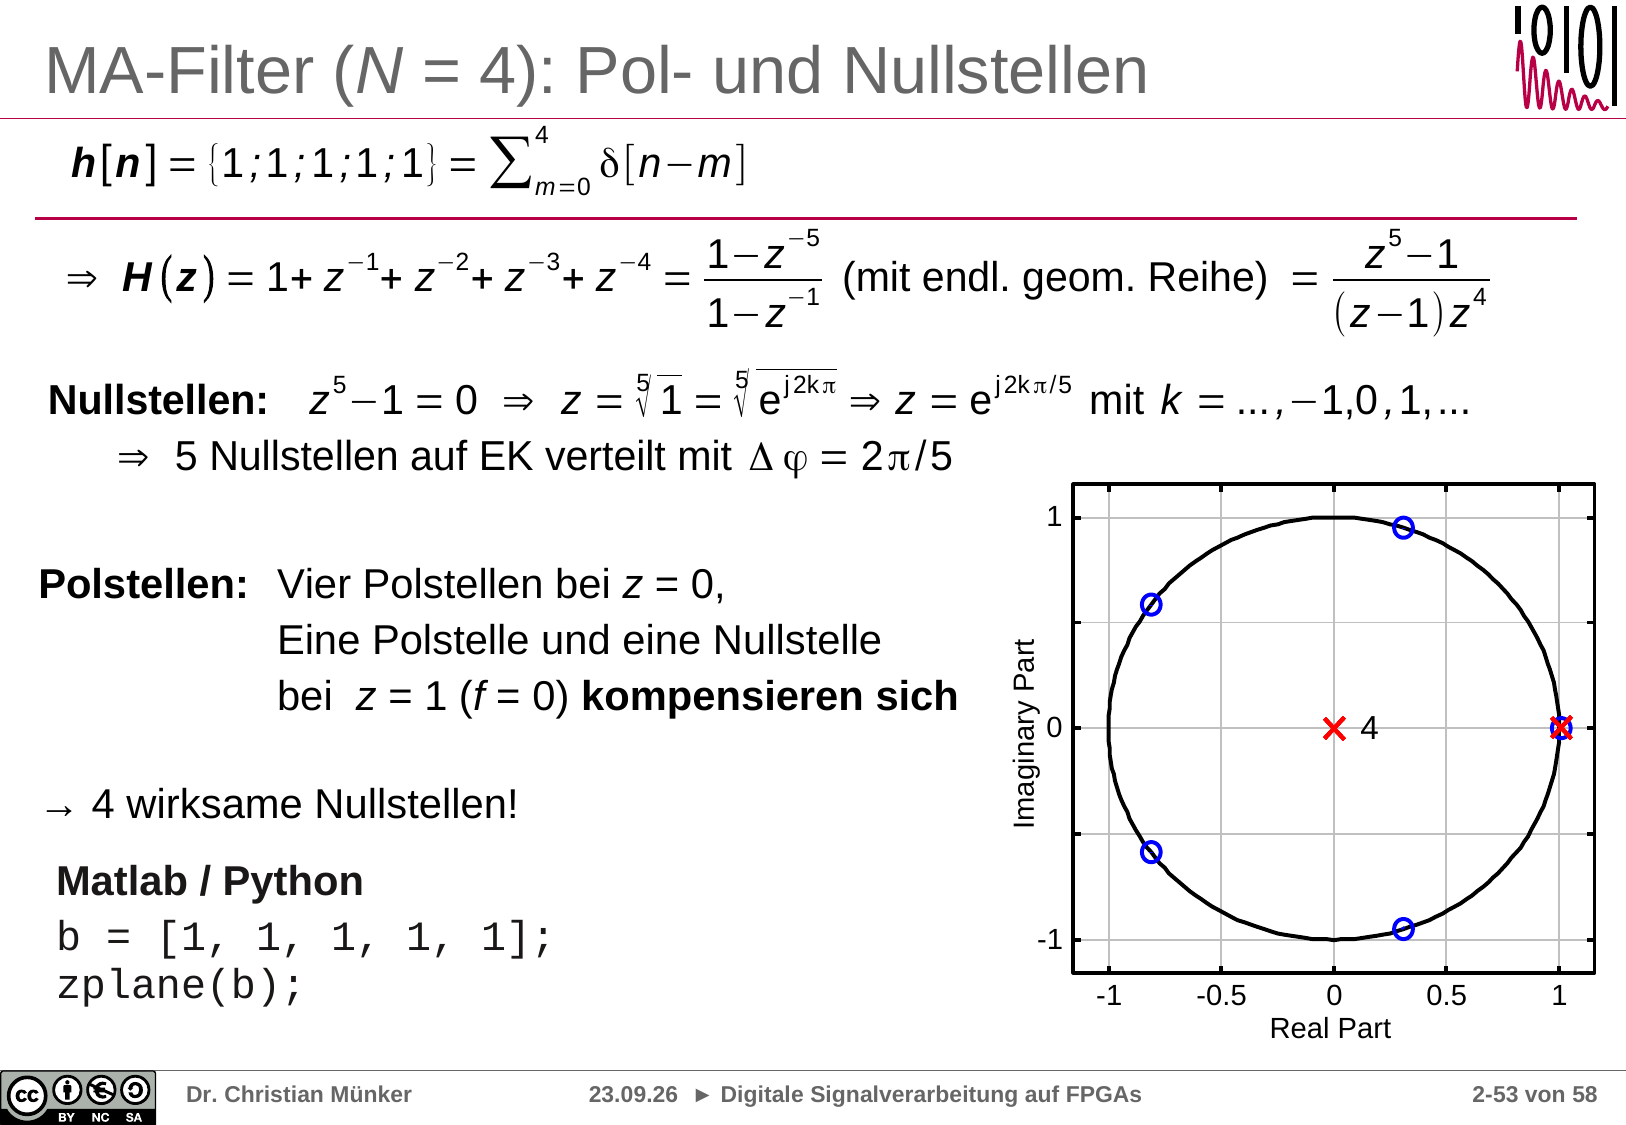

# MA-Filter (N = 4): Pol- und Nullstellen
1
Imaginary Part
 4
0
-1
-1
-0.5
0
0.5
1
Real Part
Polstellen:	Vier Polstellen bei z = 0,
		Eine Polstelle und eine Nullstelle
		bei z = 1 (f = 0) kompensieren sich
→ 4 wirksame Nullstellen!
Matlab / Python
b = [1, 1, 1, 1, 1];
zplane(b);